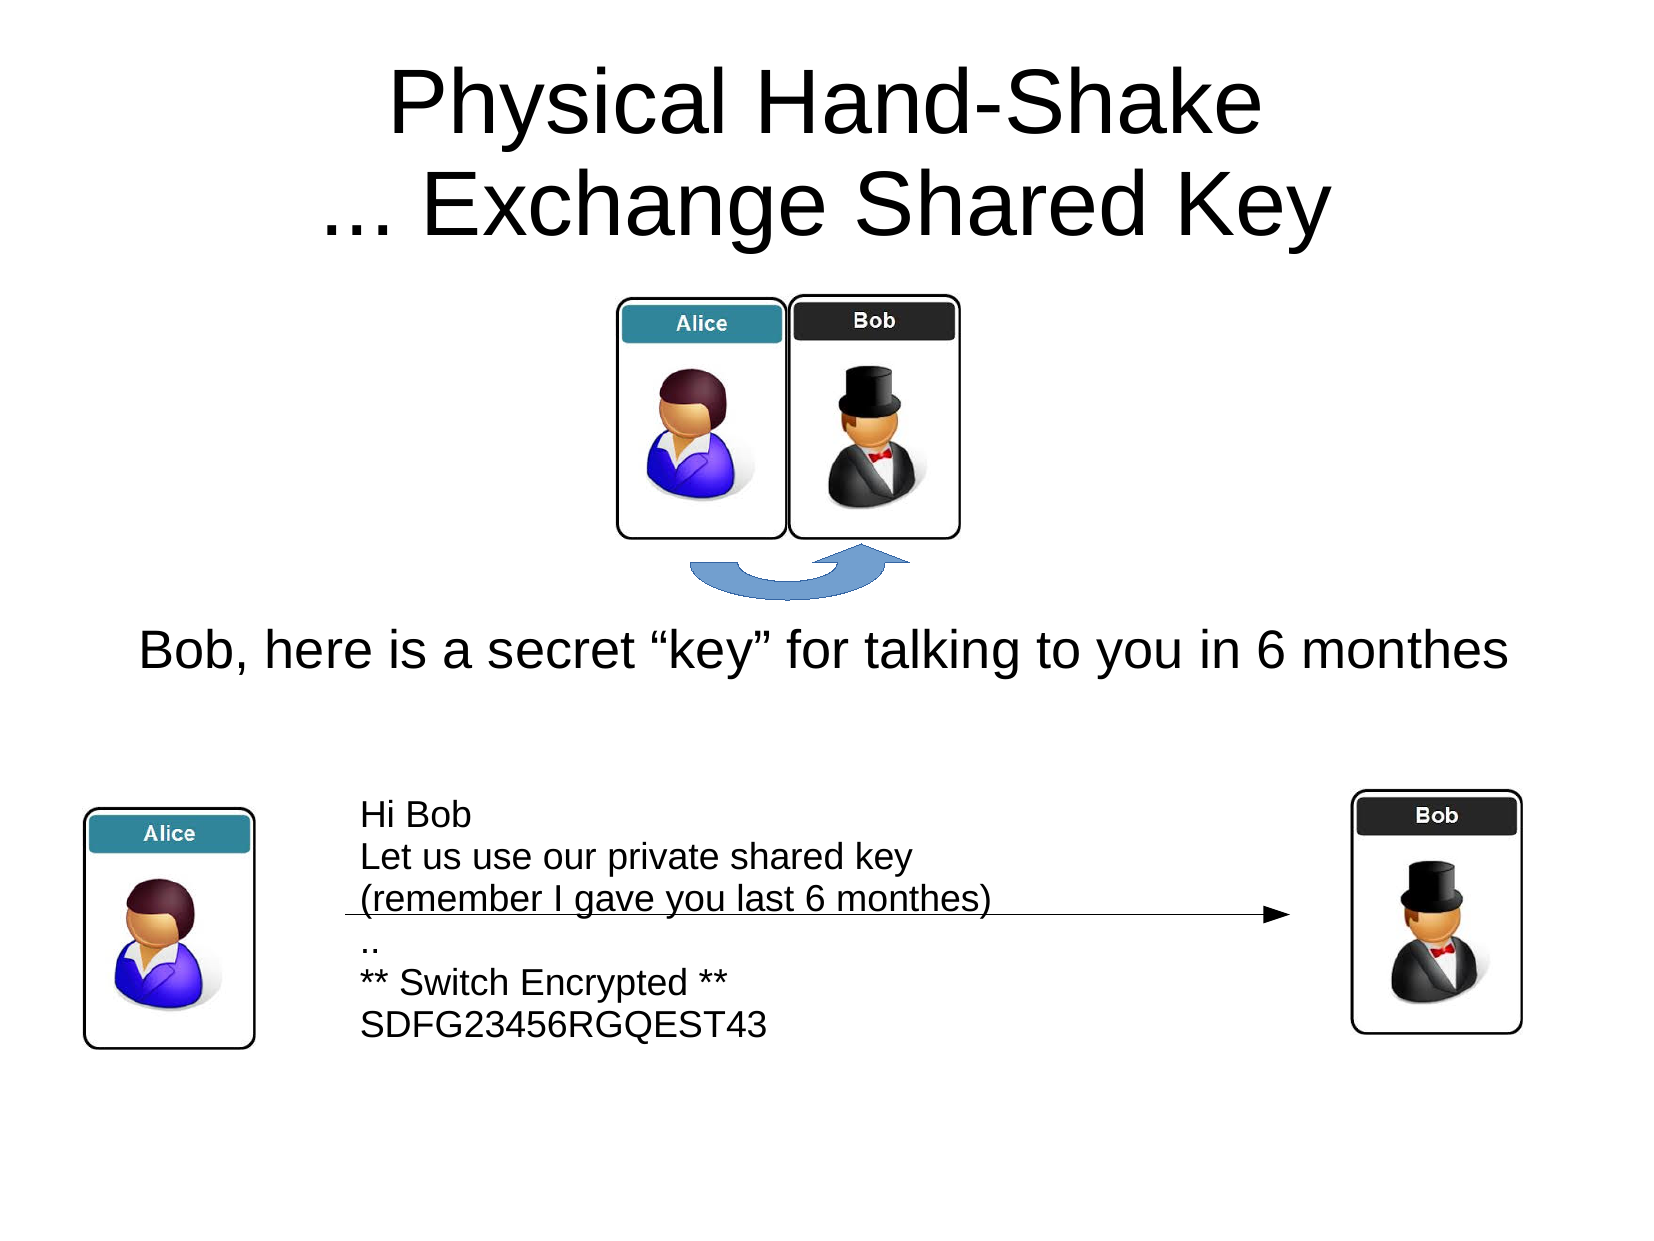

# Physical Hand-Shake ... Exchange Shared Key
Bob, here is a secret “key” for talking to you in 6 monthes
Hi Bob
Let us use our private shared key
(remember I gave you last 6 monthes)
..
** Switch Encrypted **
SDFG23456RGQEST43